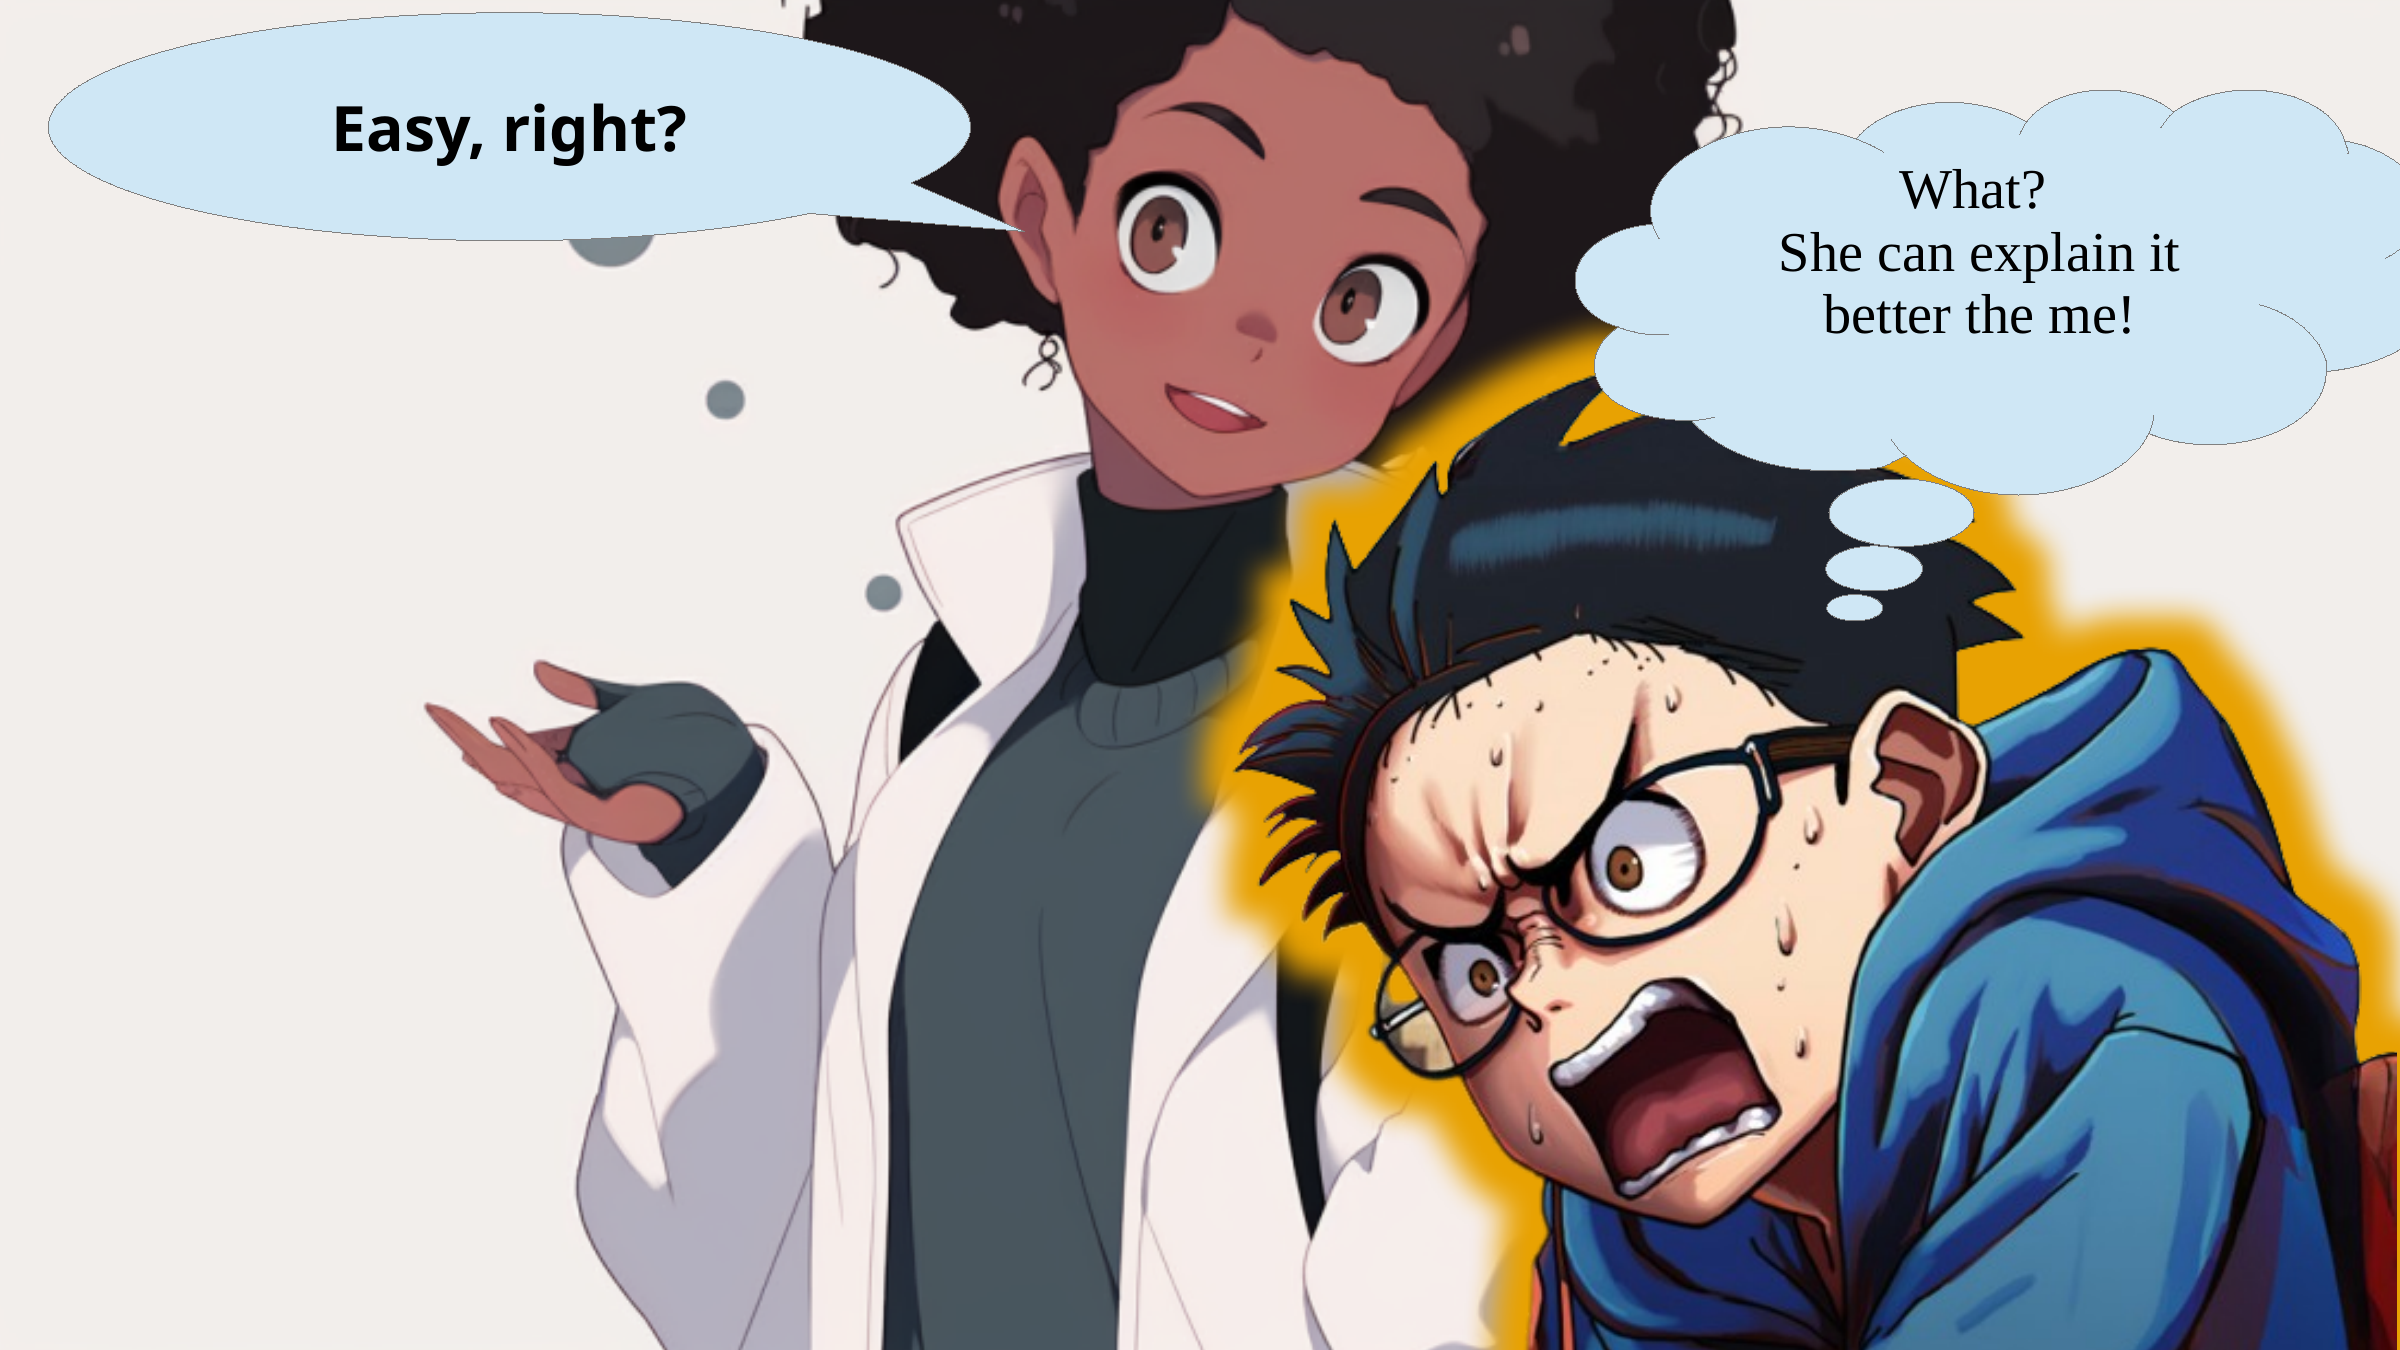

Easy, right?
What?
She can explain it better the me!